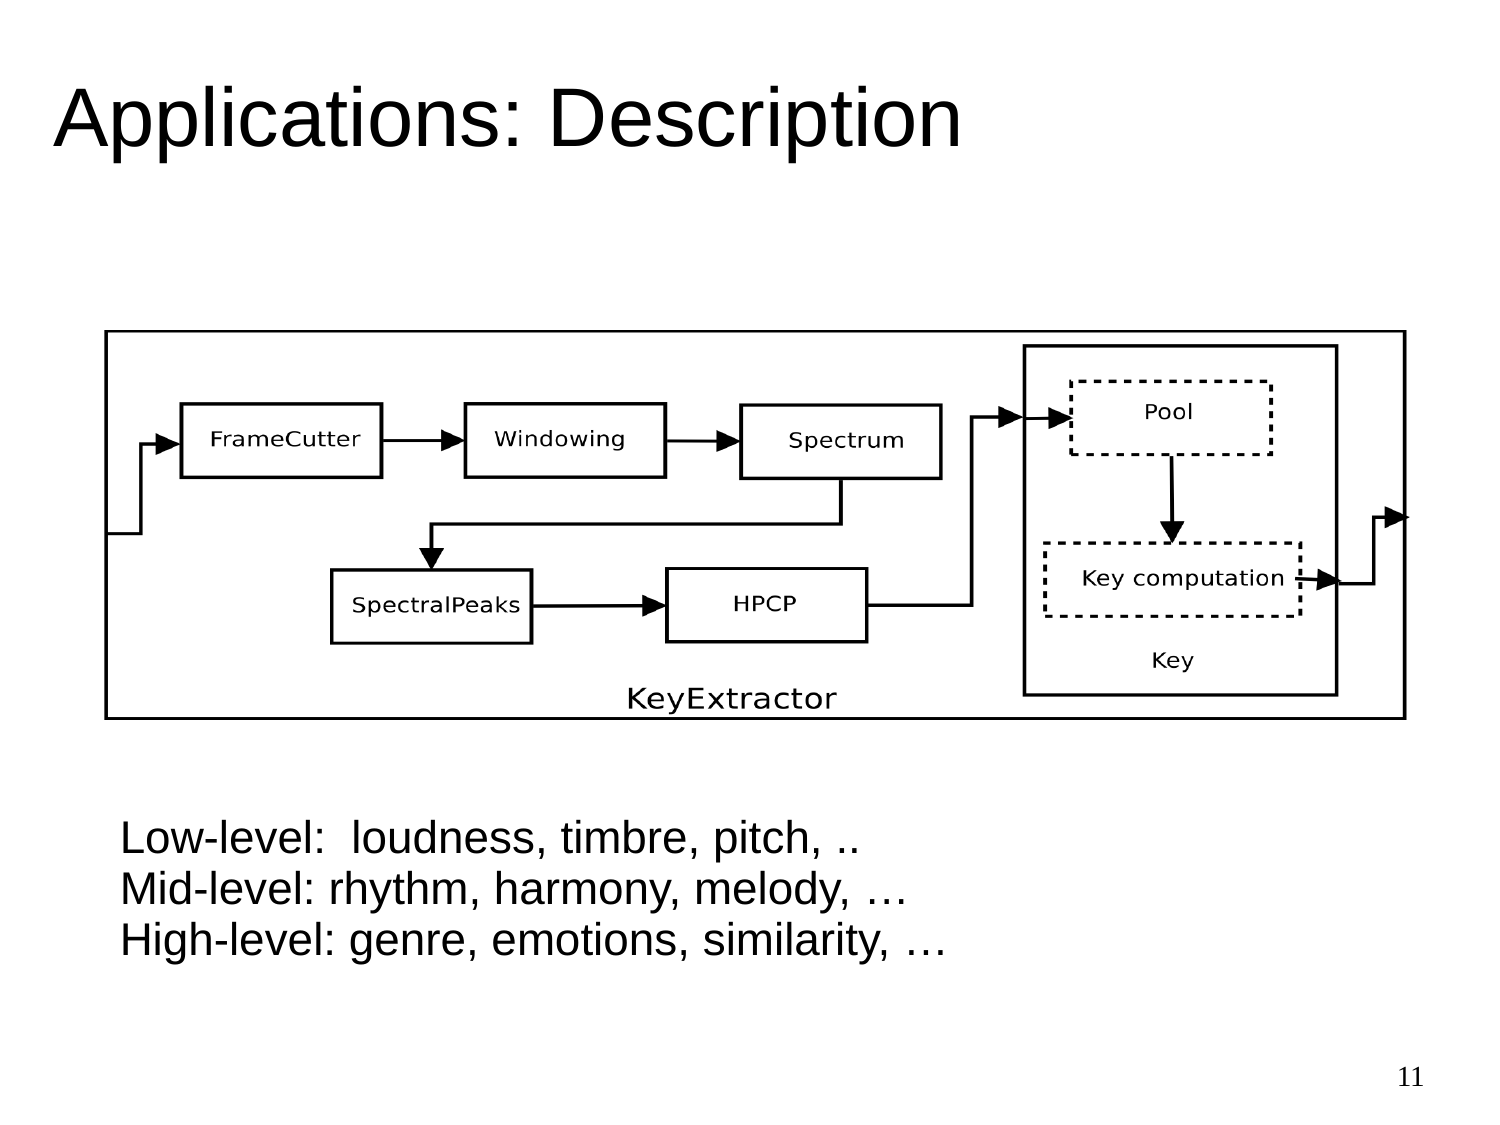

# Applications: Description
Low-level: loudness, timbre, pitch, ..
Mid-level: rhythm, harmony, melody, …
High-level: genre, emotions, similarity, …
11